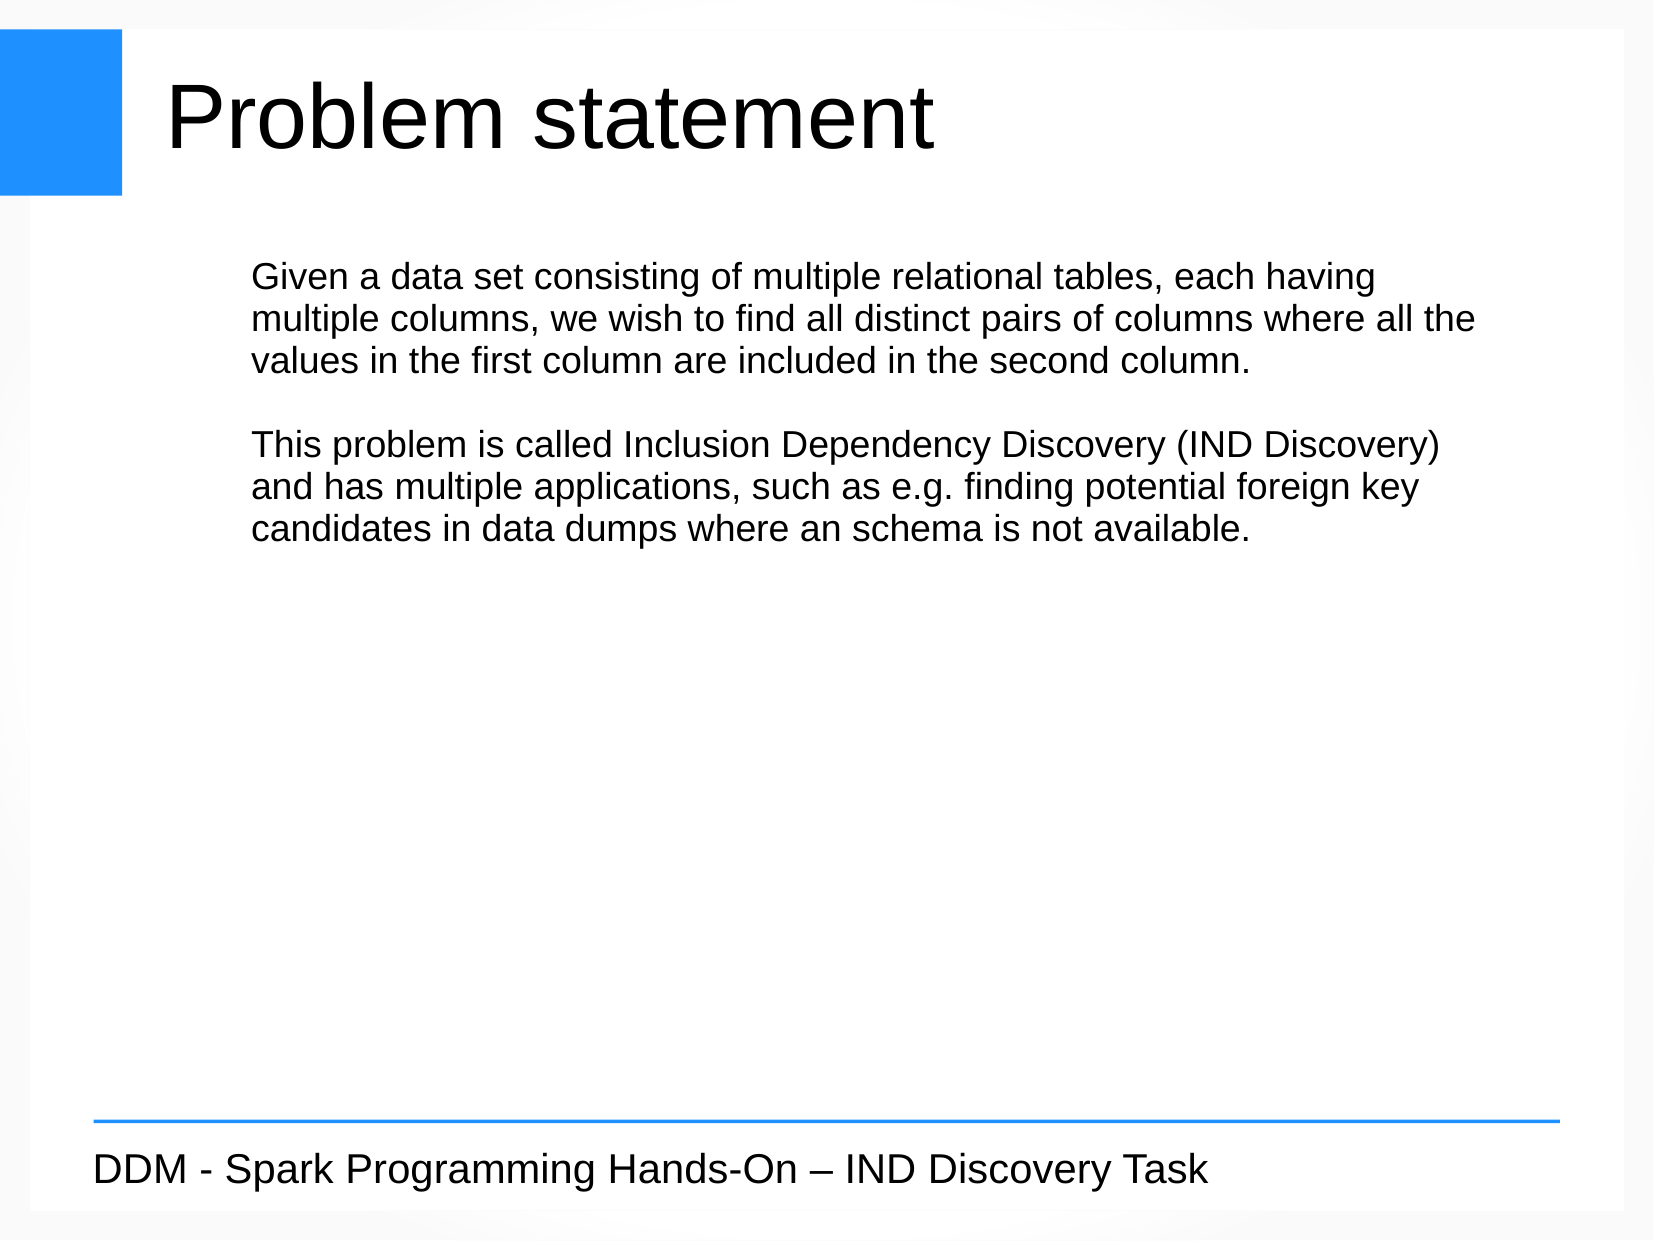

# Problem statement
Given a data set consisting of multiple relational tables, each having multiple columns, we wish to find all distinct pairs of columns where all the values in the first column are included in the second column.
This problem is called Inclusion Dependency Discovery (IND Discovery) and has multiple applications, such as e.g. finding potential foreign key candidates in data dumps where an schema is not available.
DDM - Spark Programming Hands-On – IND Discovery Task